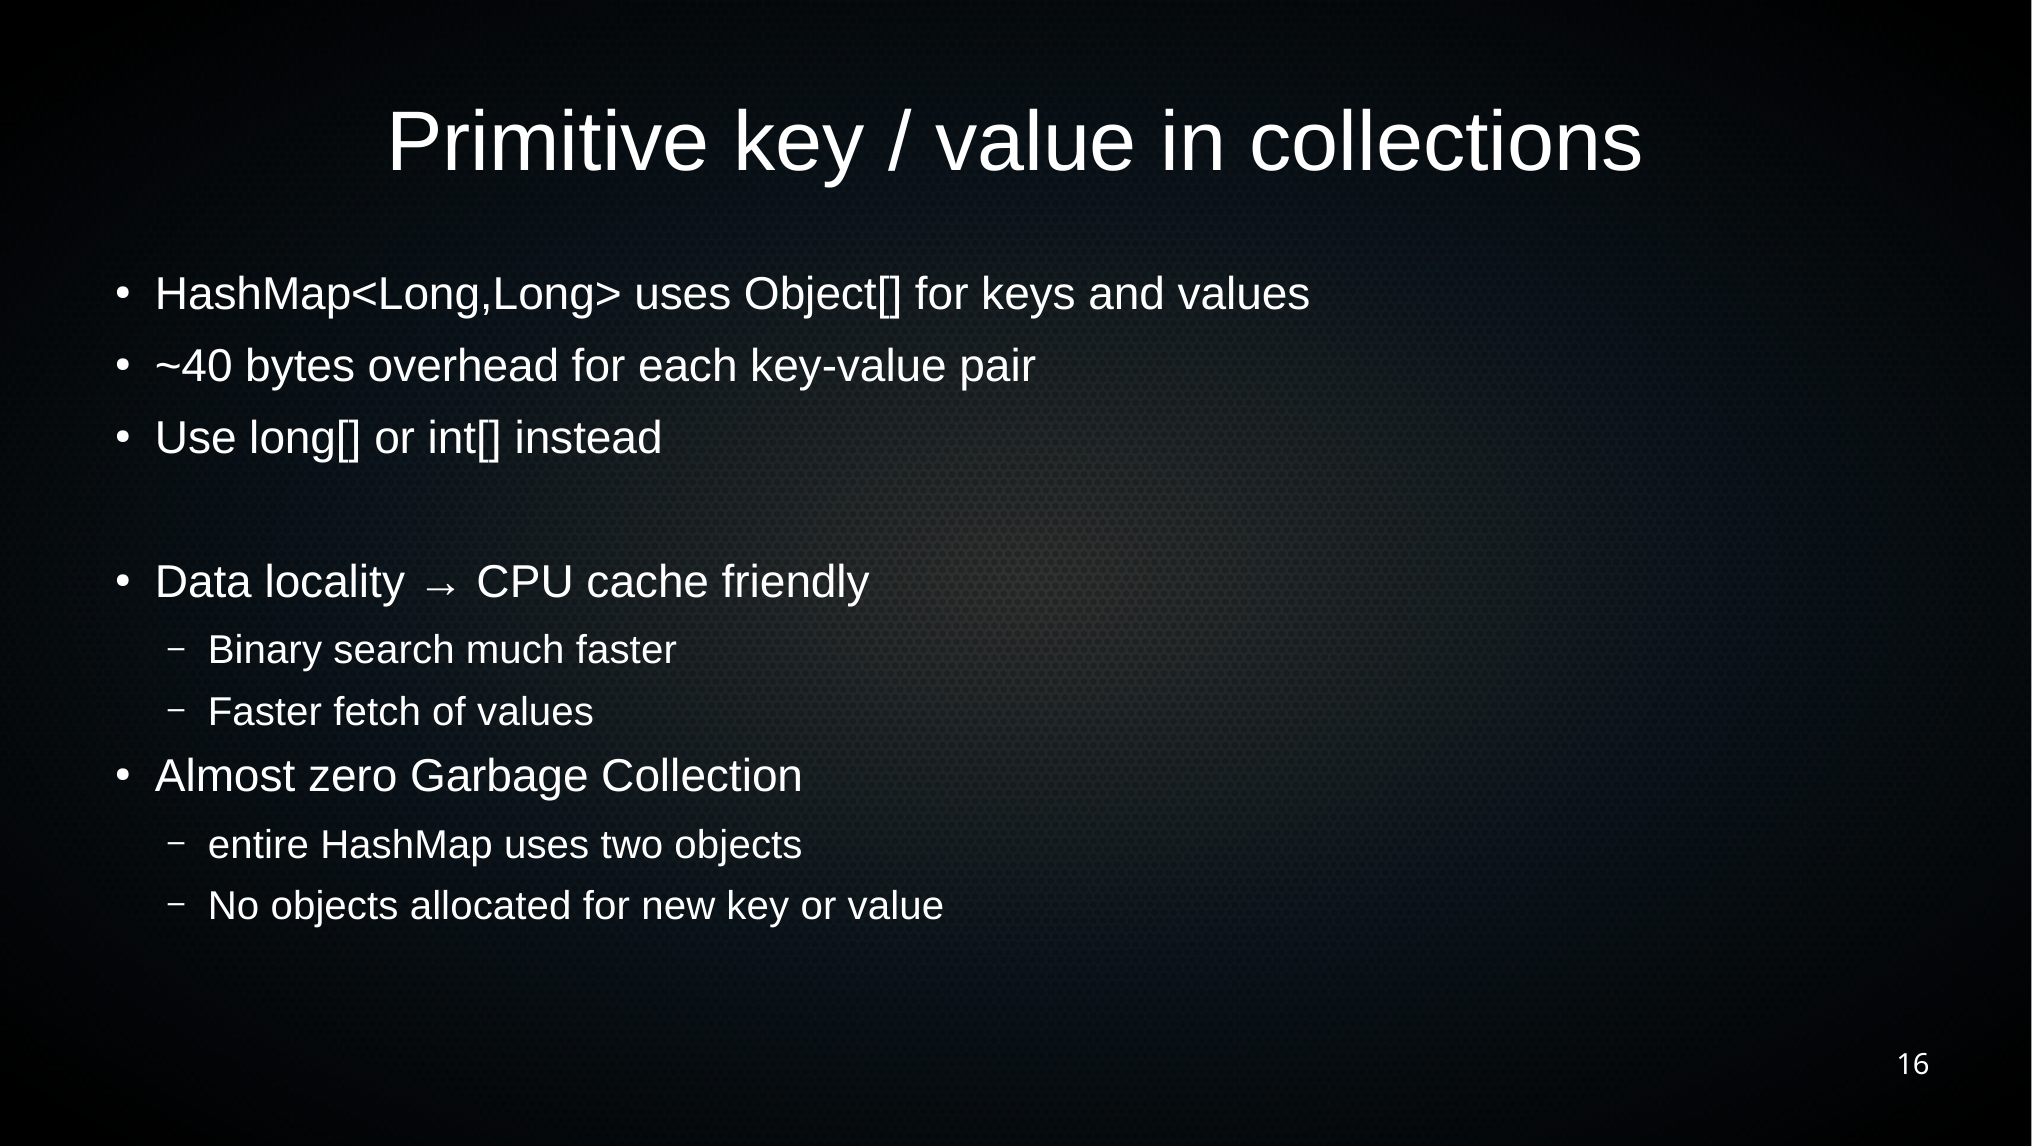

# Primitive key / value in collections
HashMap<Long,Long> uses Object[] for keys and values
~40 bytes overhead for each key-value pair
Use long[] or int[] instead
Data locality → CPU cache friendly
Binary search much faster
Faster fetch of values
Almost zero Garbage Collection
entire HashMap uses two objects
No objects allocated for new key or value
16